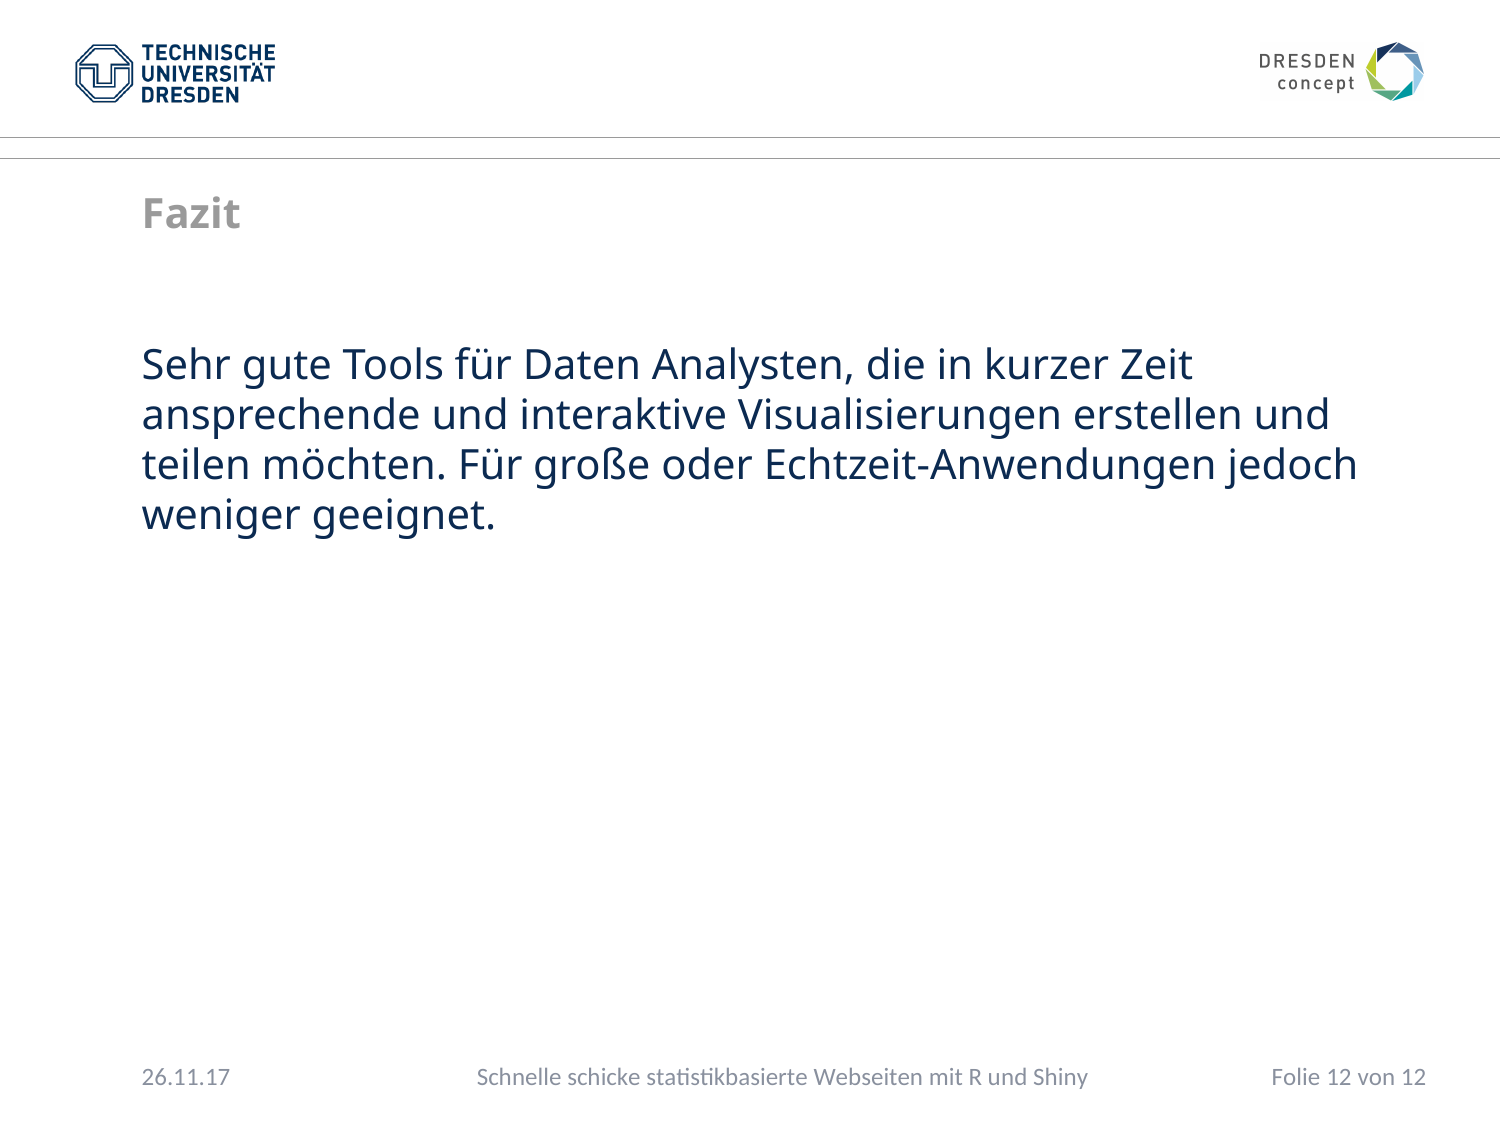

Fazit
# Sehr gute Tools für Daten Analysten, die in kurzer Zeit ansprechende und interaktive Visualisierungen erstellen und teilen möchten. Für große oder Echtzeit-Anwendungen jedoch weniger geeignet.
26.11.17
Folie von 12
Schnelle schicke statistikbasierte Webseiten mit R und Shiny